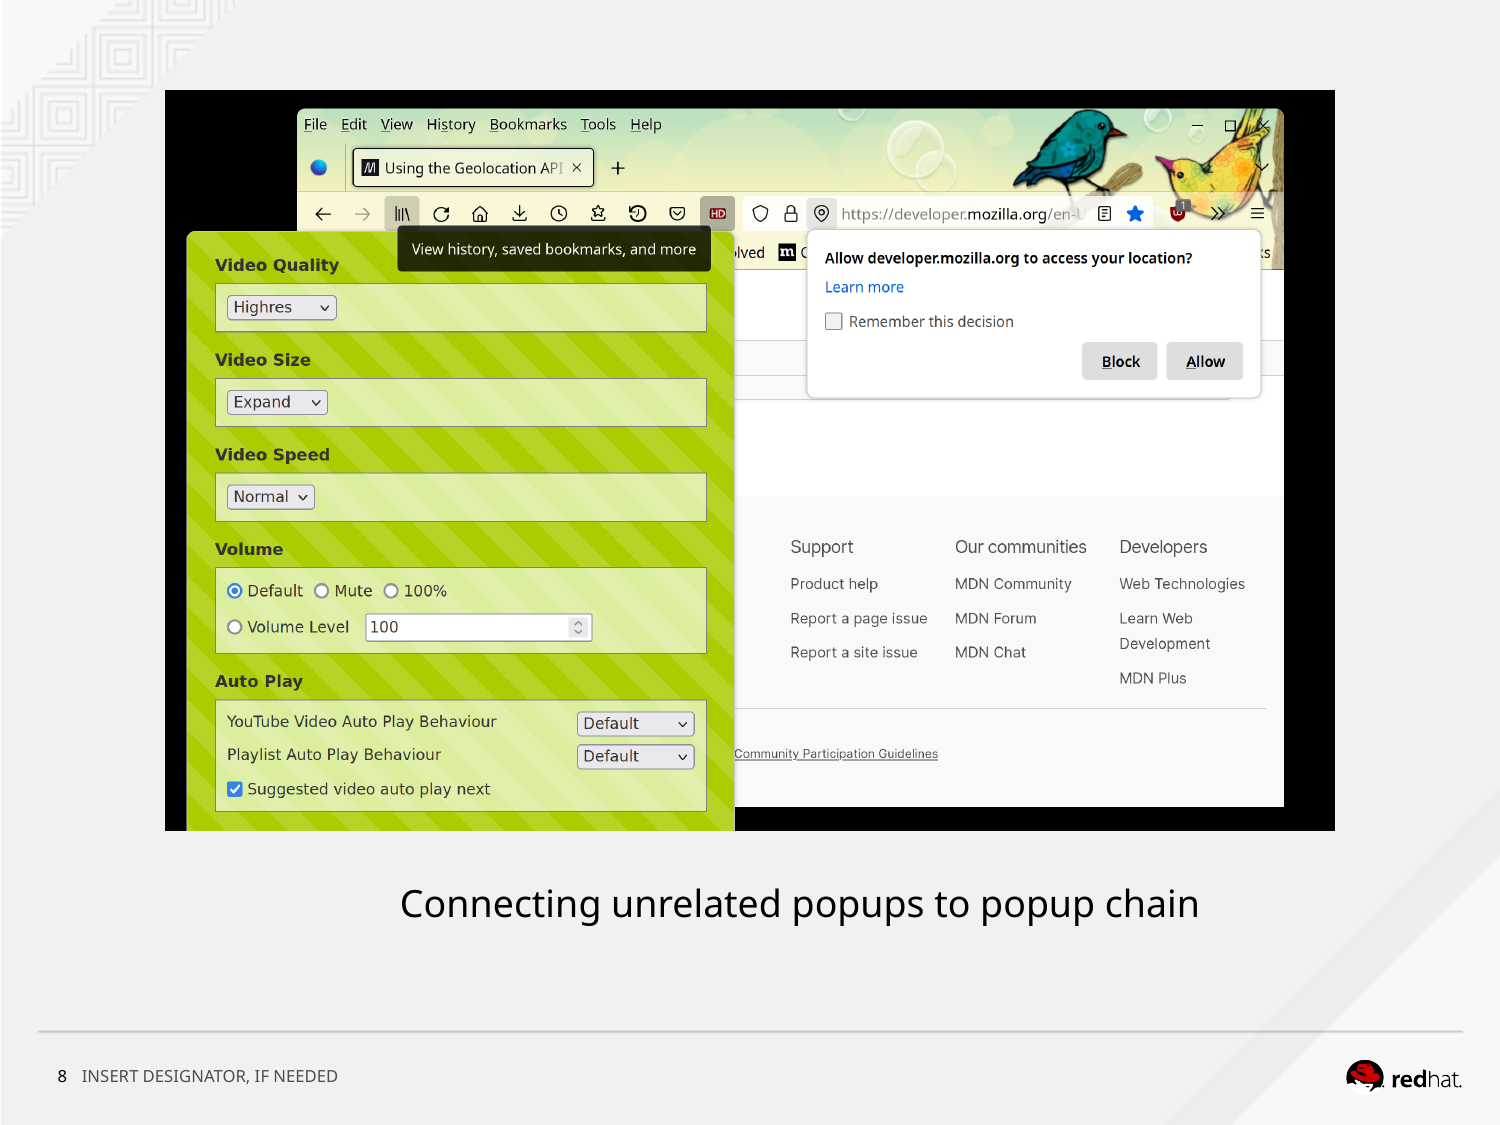

Connecting unrelated popups to popup chain
8
INSERT DESIGNATOR, IF NEEDED